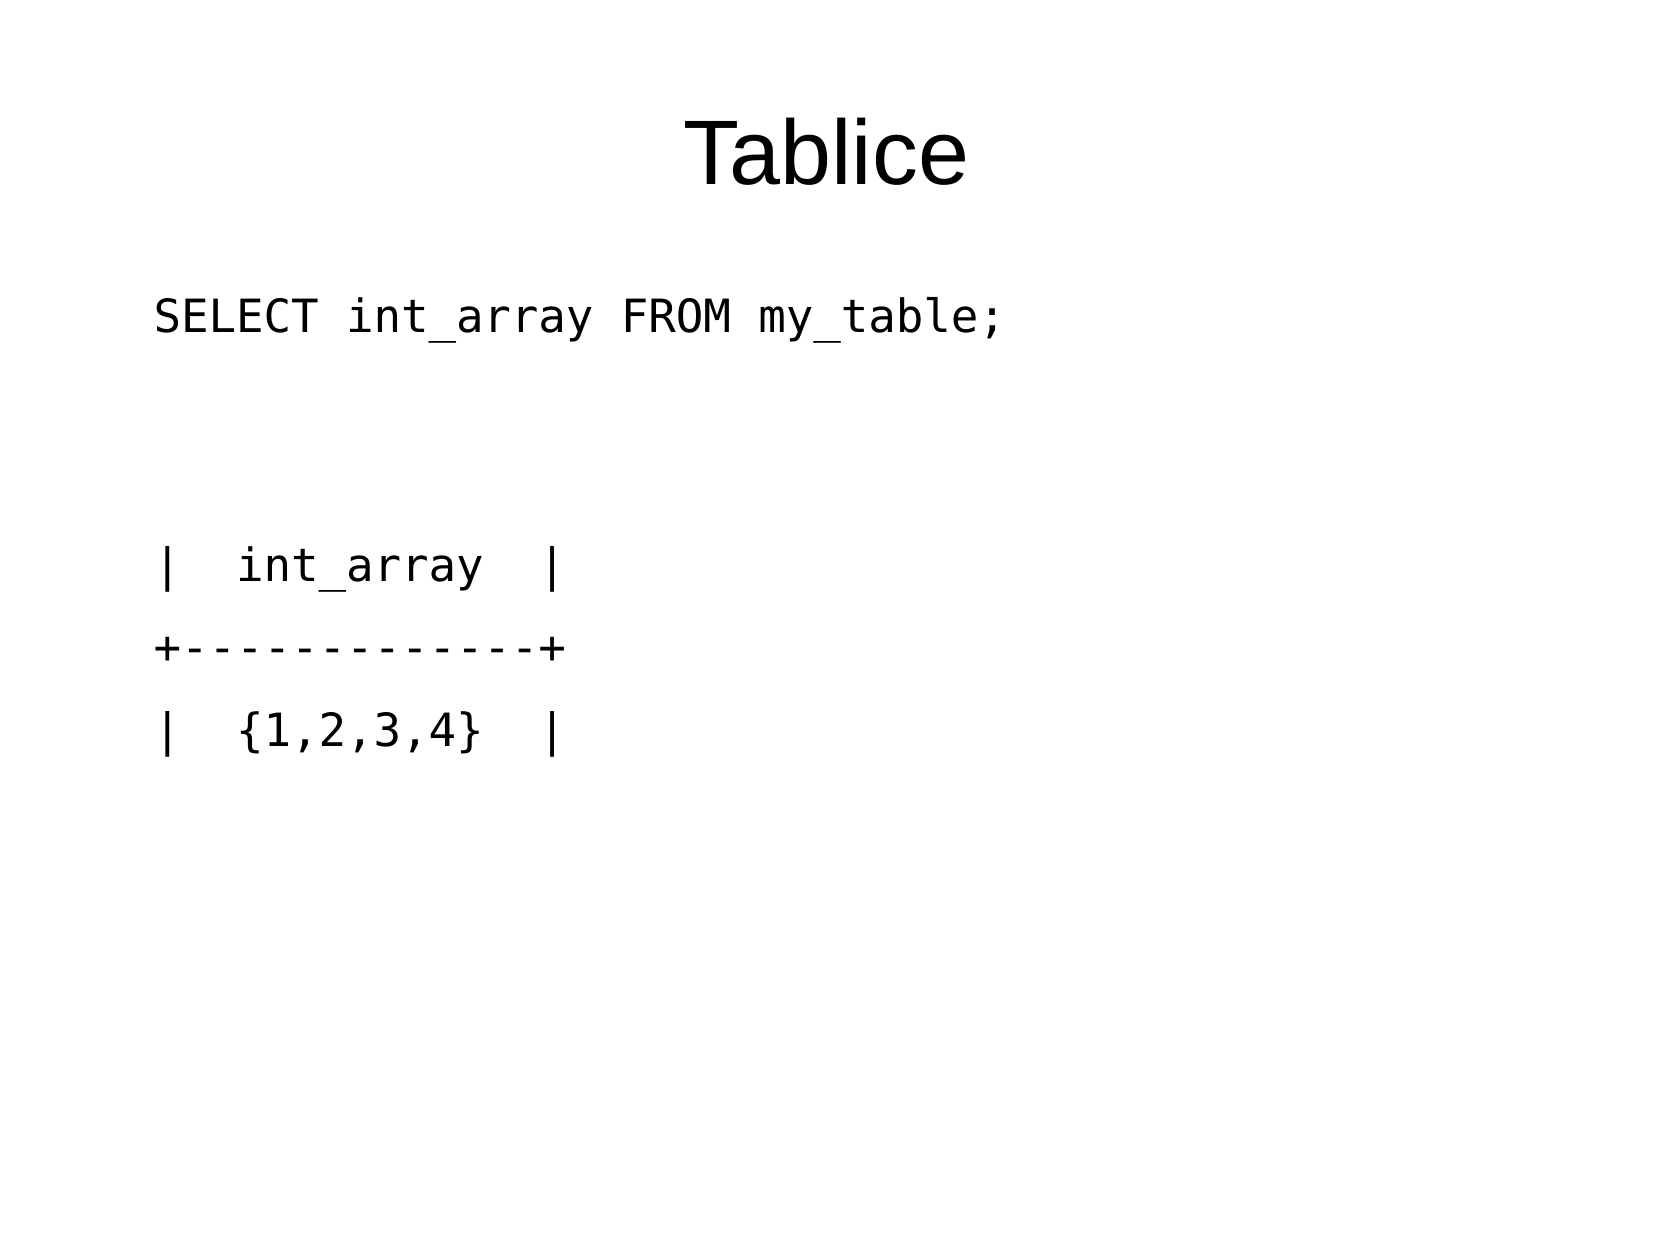

# Tablice
SELECT int_array FROM my_table;
| int_array |
+-------------+
| {1,2,3,4} |